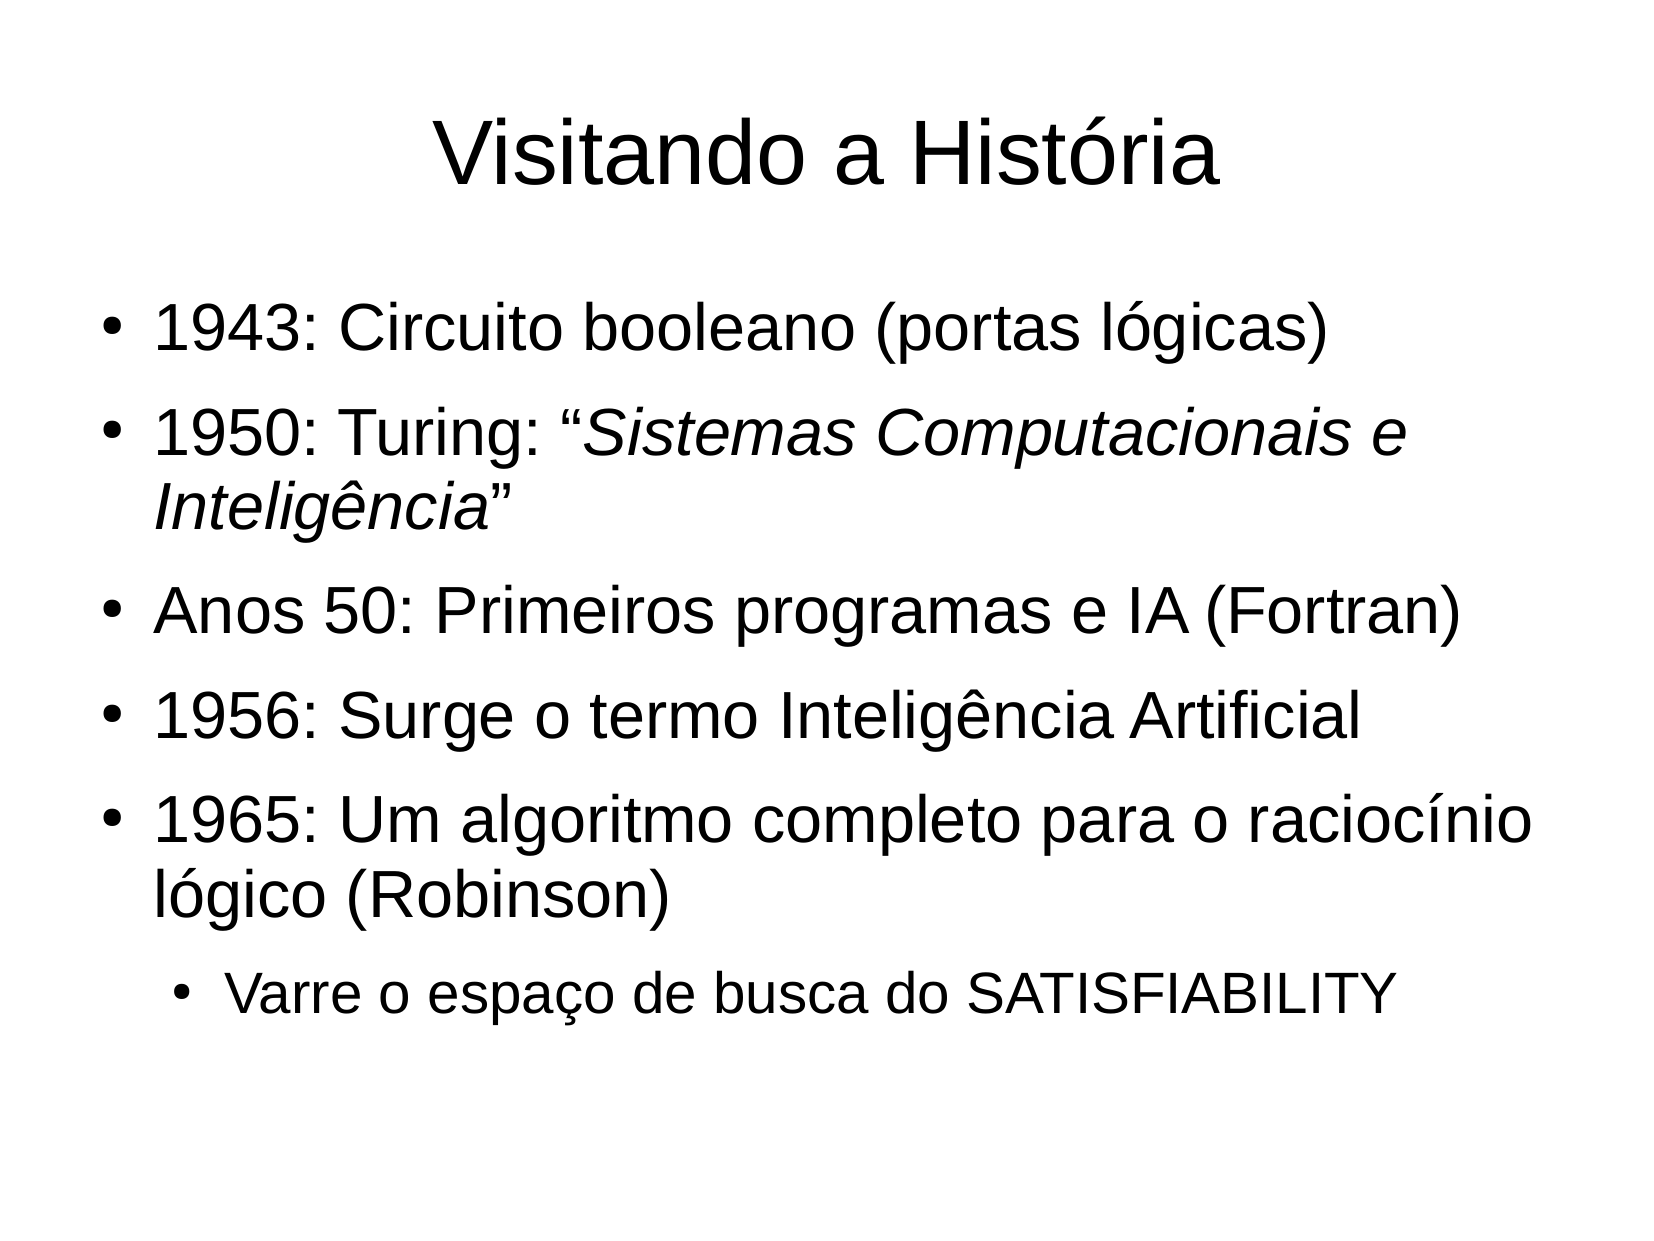

# Visitando a História
1943: Circuito booleano (portas lógicas)
1950: Turing: “Sistemas Computacionais e Inteligência”
Anos 50: Primeiros programas e IA (Fortran)
1956: Surge o termo Inteligência Artificial
1965: Um algoritmo completo para o raciocínio lógico (Robinson)
Varre o espaço de busca do SATISFIABILITY